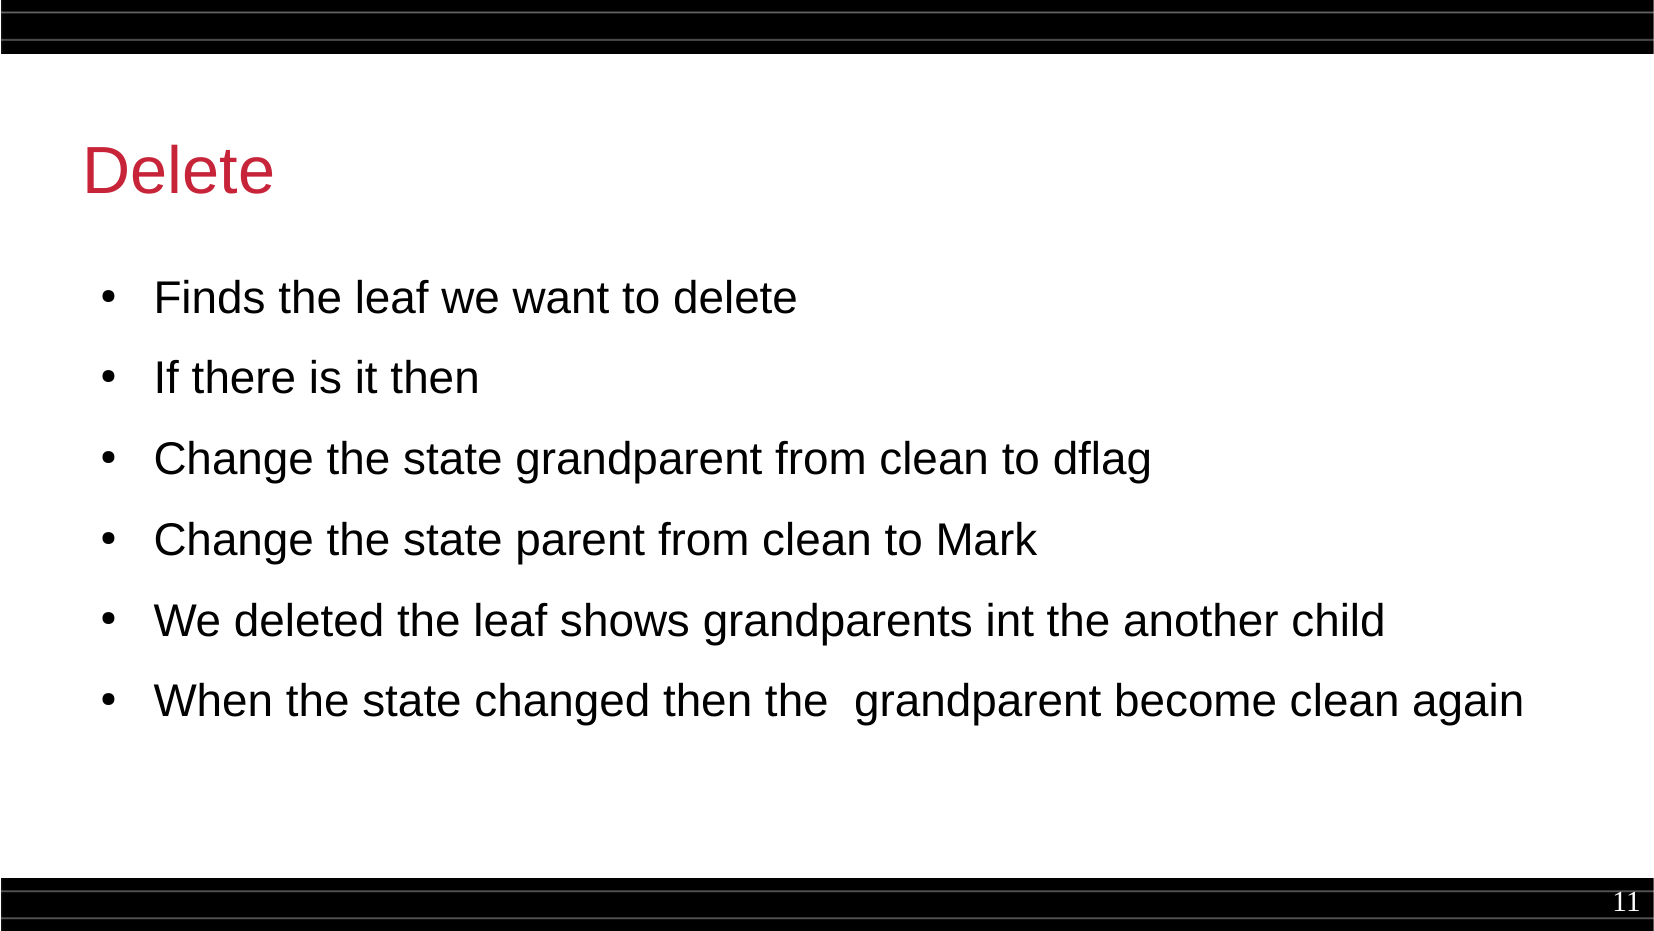

# Delete
Finds the leaf we want to delete
If there is it then
Change the state grandparent from clean to dflag
Change the state parent from clean to Mark
We deleted the leaf shows grandparents int the another child
When the state changed then the grandparent become clean again